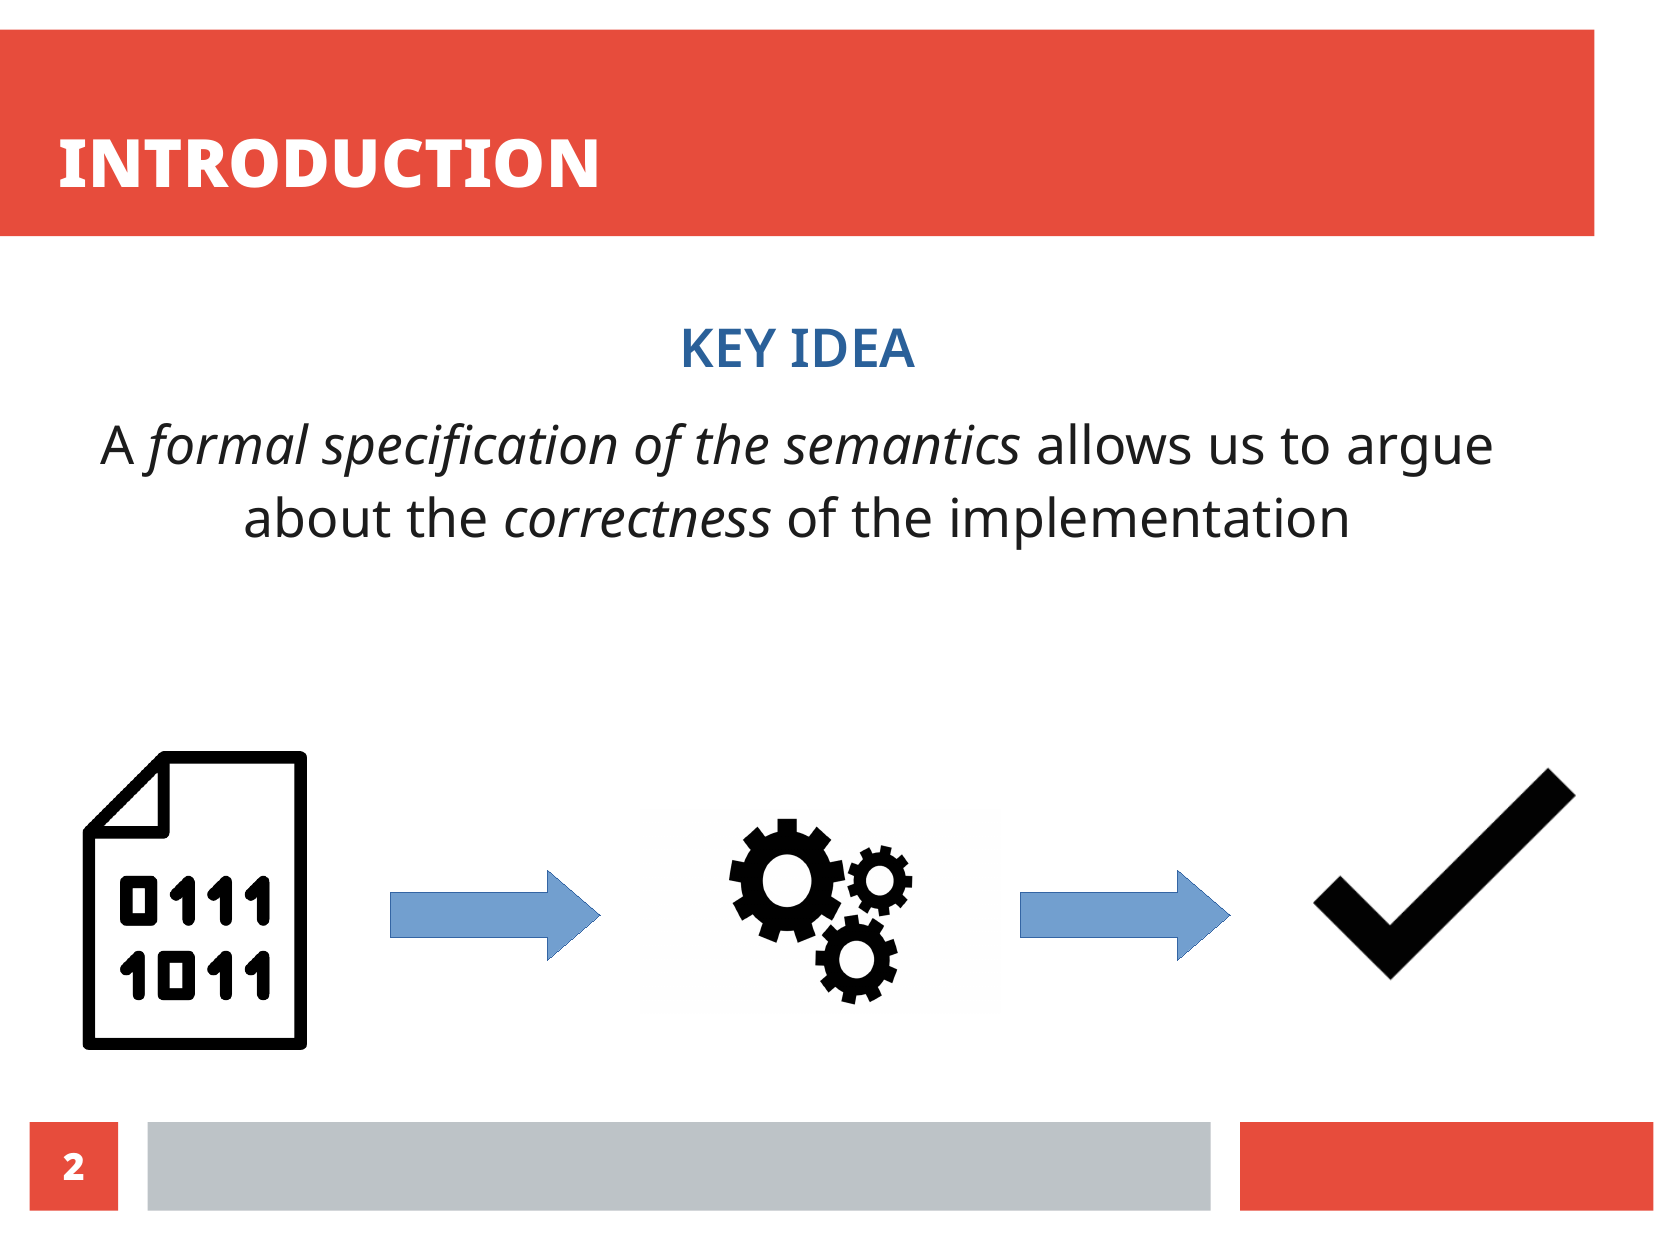

# INTRODUCTION
KEY IDEA
A formal specification of the semantics allows us to argue about the correctness of the implementation
2